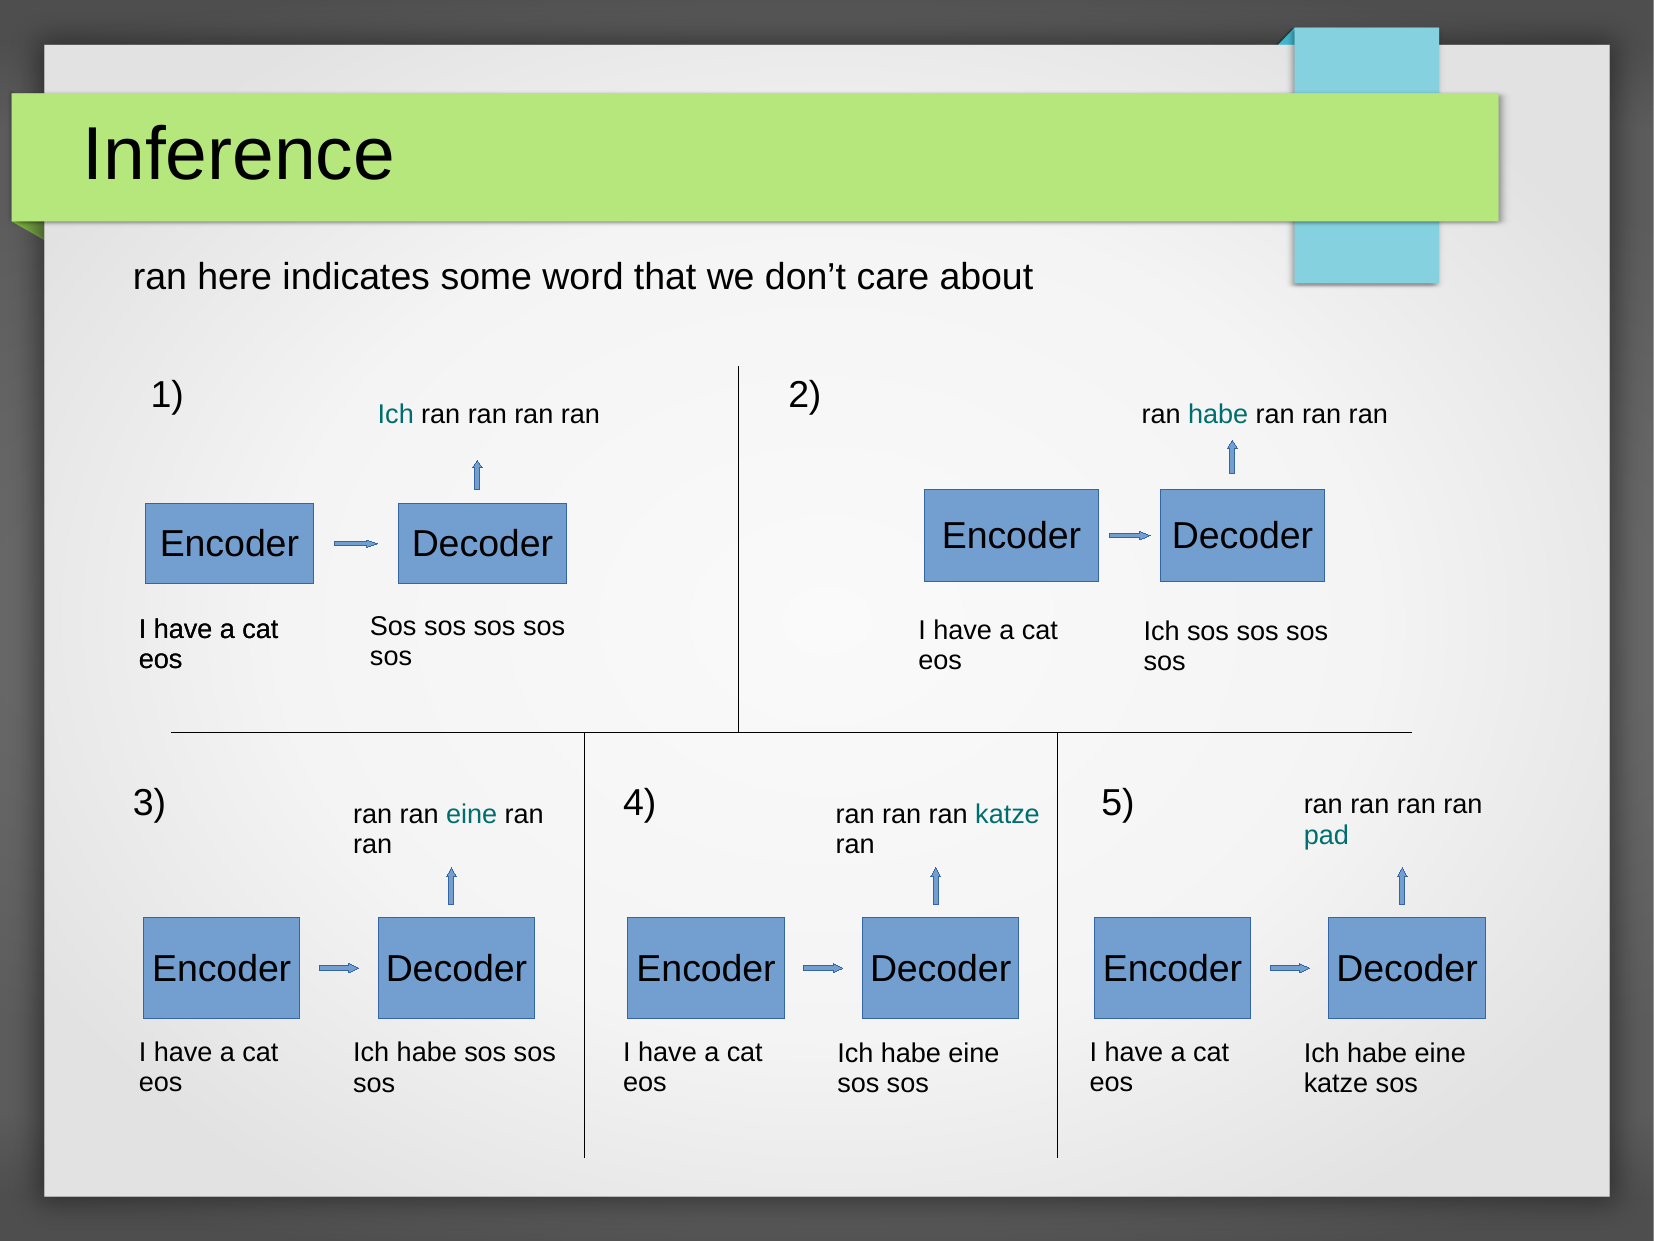

# Inference
ran here indicates some word that we don’t care about
1)
2)
Ich ran ran ran ran
ran habe ran ran ran
Encoder
Decoder
Encoder
Decoder
Sos sos sos sos sos
I have a cat eos
I have a cat eos
I have a cat eos
Ich sos sos sos sos
4)
3)
5)
ran ran ran ran pad
ran ran eine ran ran
ran ran ran katze ran
Encoder
Decoder
Encoder
Decoder
Encoder
Decoder
I have a cat eos
I have a cat eos
I have a cat eos
Ich habe sos sos sos
Ich habe eine sos sos
Ich habe eine katze sos